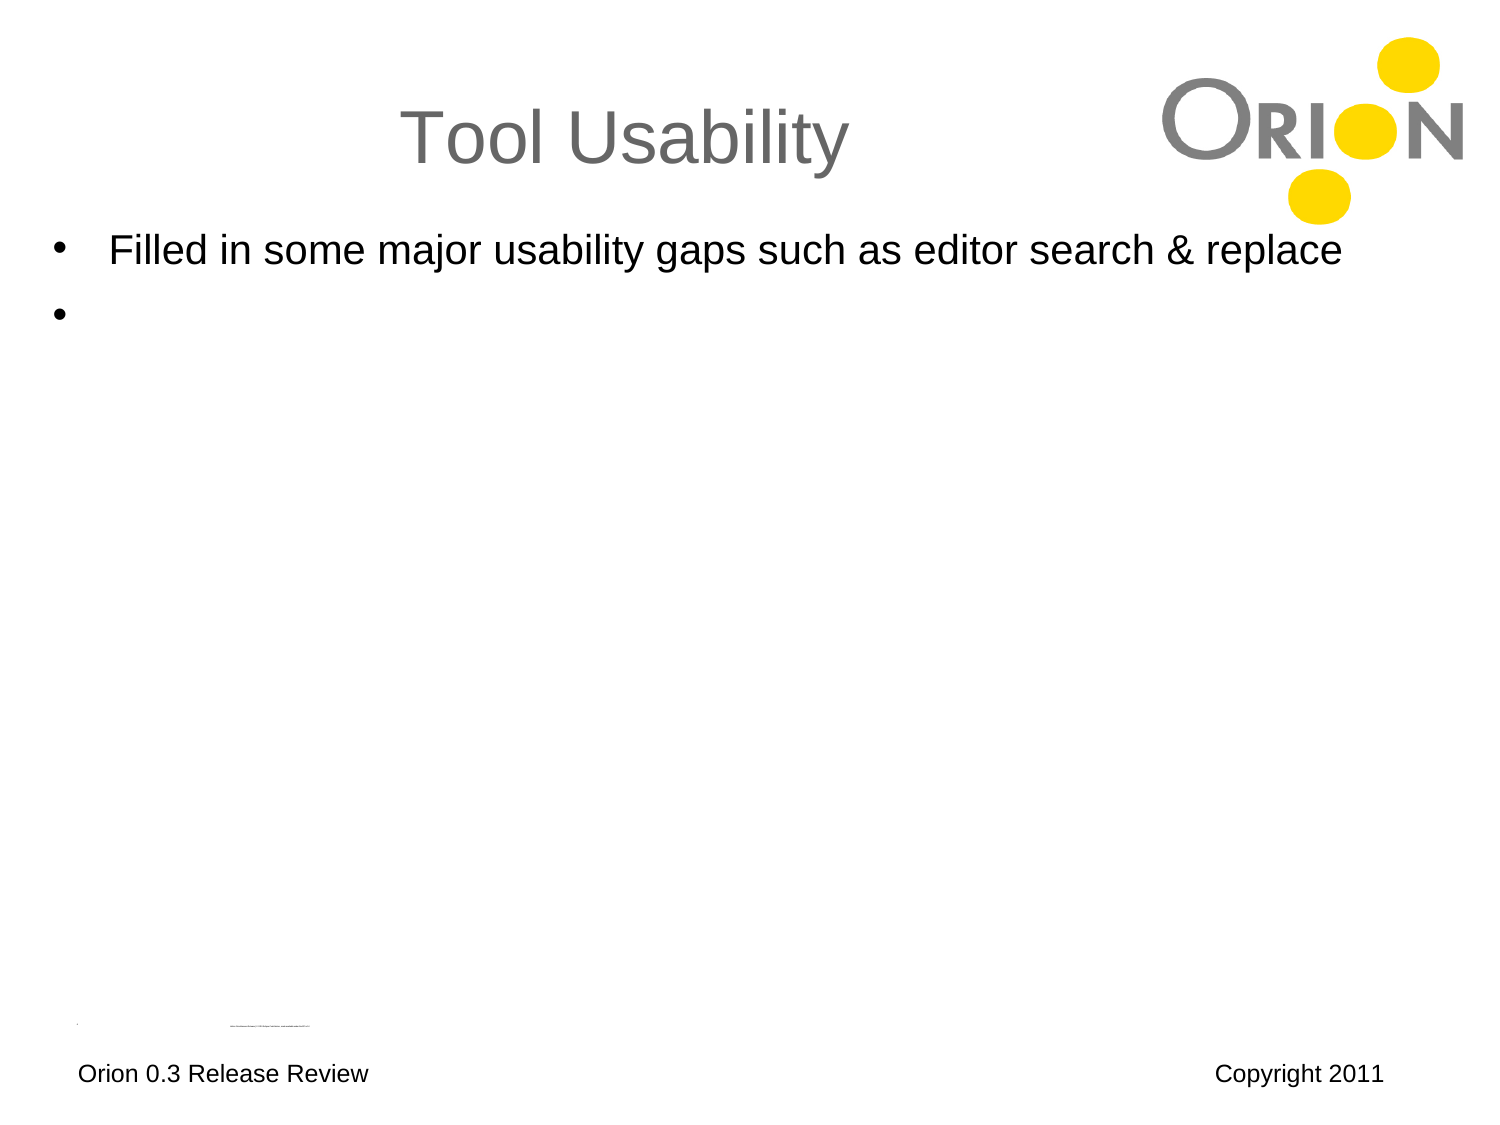

# Tool Usability
Filled in some major usability gaps such as editor search & replace
6
Copyright 2011